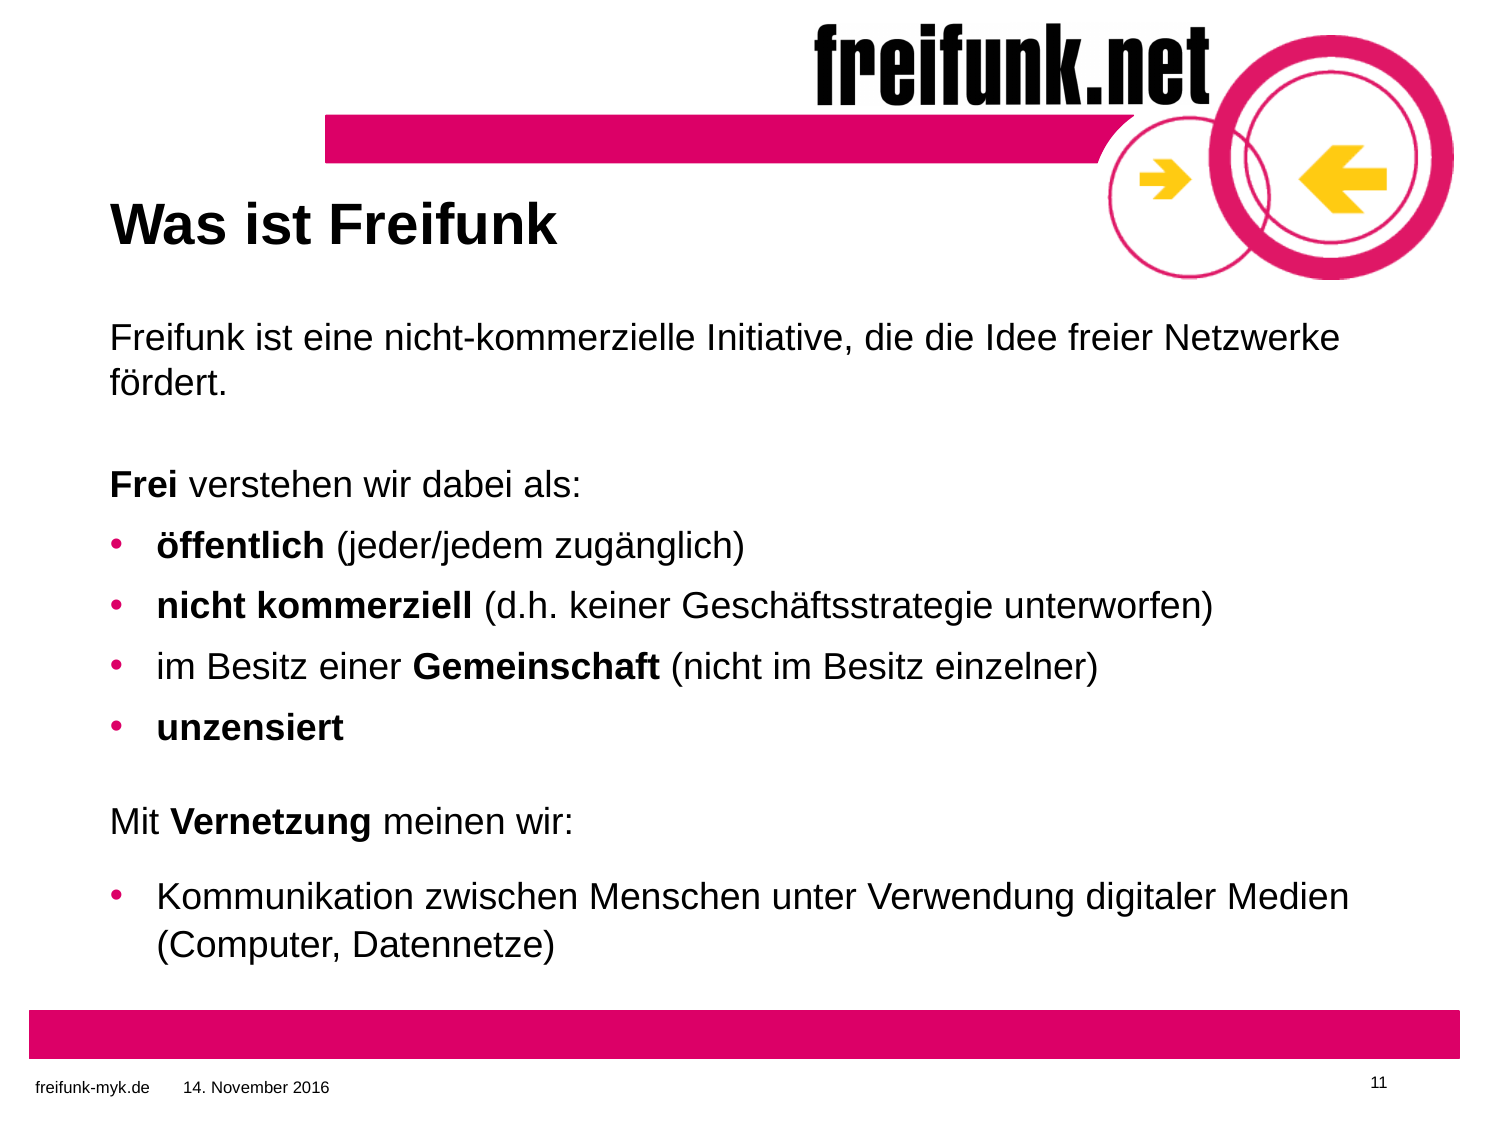

Was ist Freifunk
# Freifunk ist eine nicht-kommerzielle Initiative, die die Idee freier Netzwerke fördert.
Frei verstehen wir dabei als:
öffentlich (jeder/jedem zugänglich)
nicht kommerziell (d.h. keiner Geschäftsstrategie unterworfen)
im Besitz einer Gemeinschaft (nicht im Besitz einzelner)
unzensiert
Mit Vernetzung meinen wir:
Kommunikation zwischen Menschen unter Verwendung digitaler Medien (Computer, Datennetze)
11
freifunk-myk.de